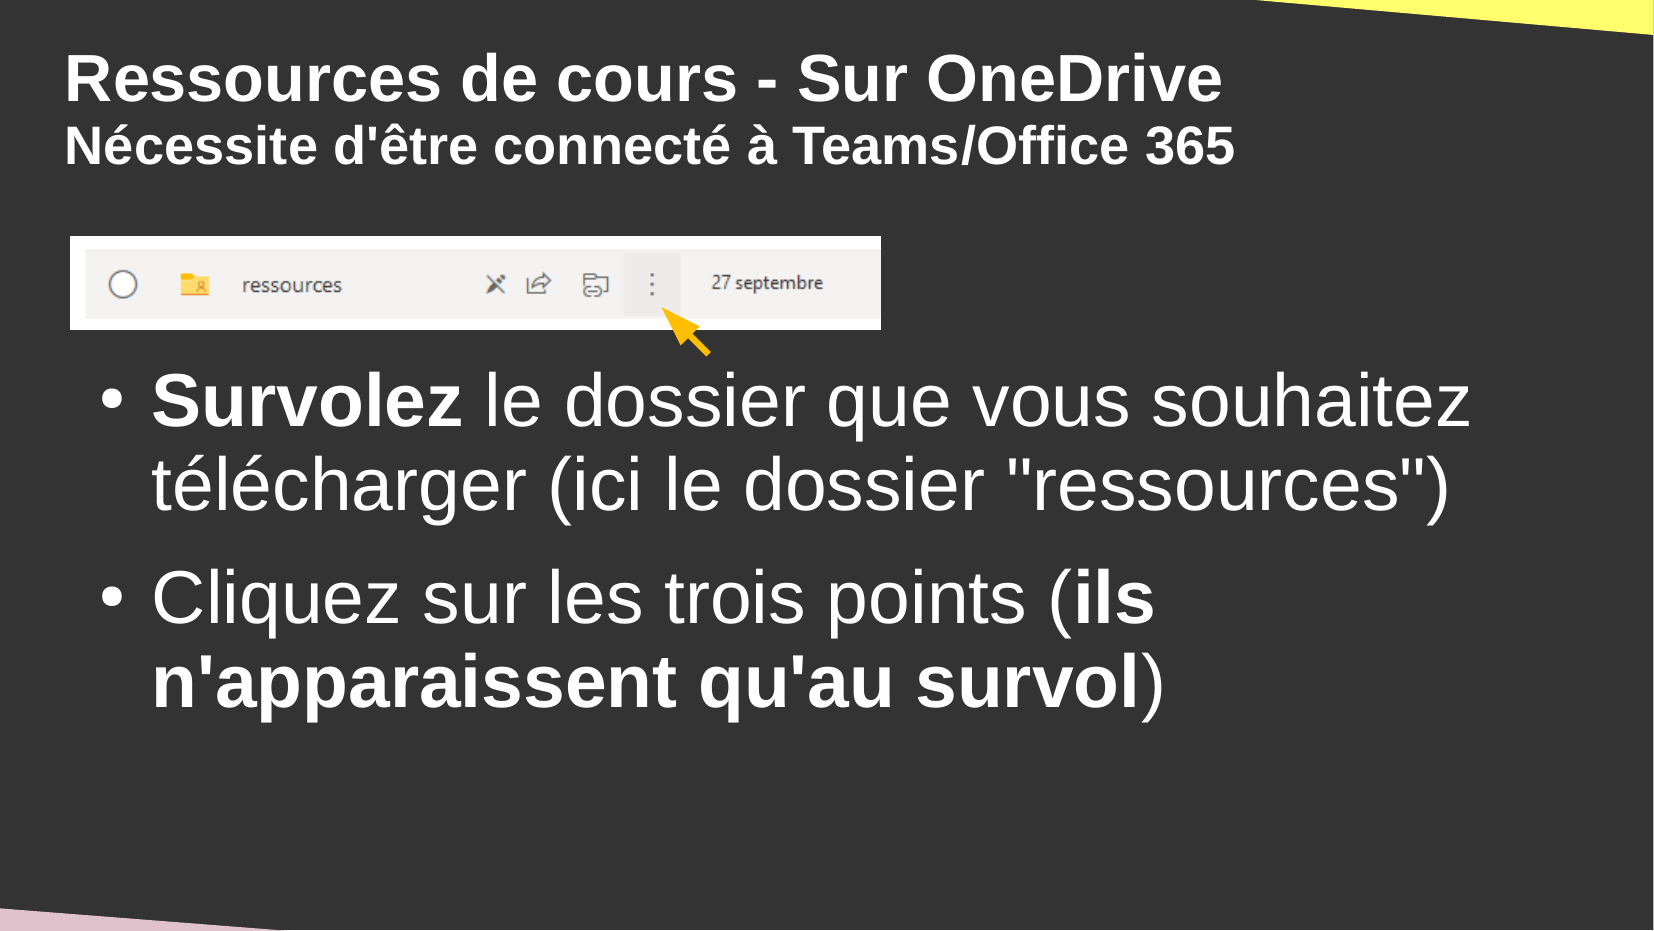

# Ressources de cours - Sur OneDrive Nécessite d'être connecté à Teams/Office 365
Survolez le dossier que vous souhaitez télécharger (ici le dossier "ressources")
Cliquez sur les trois points (ils n'apparaissent qu'au survol)